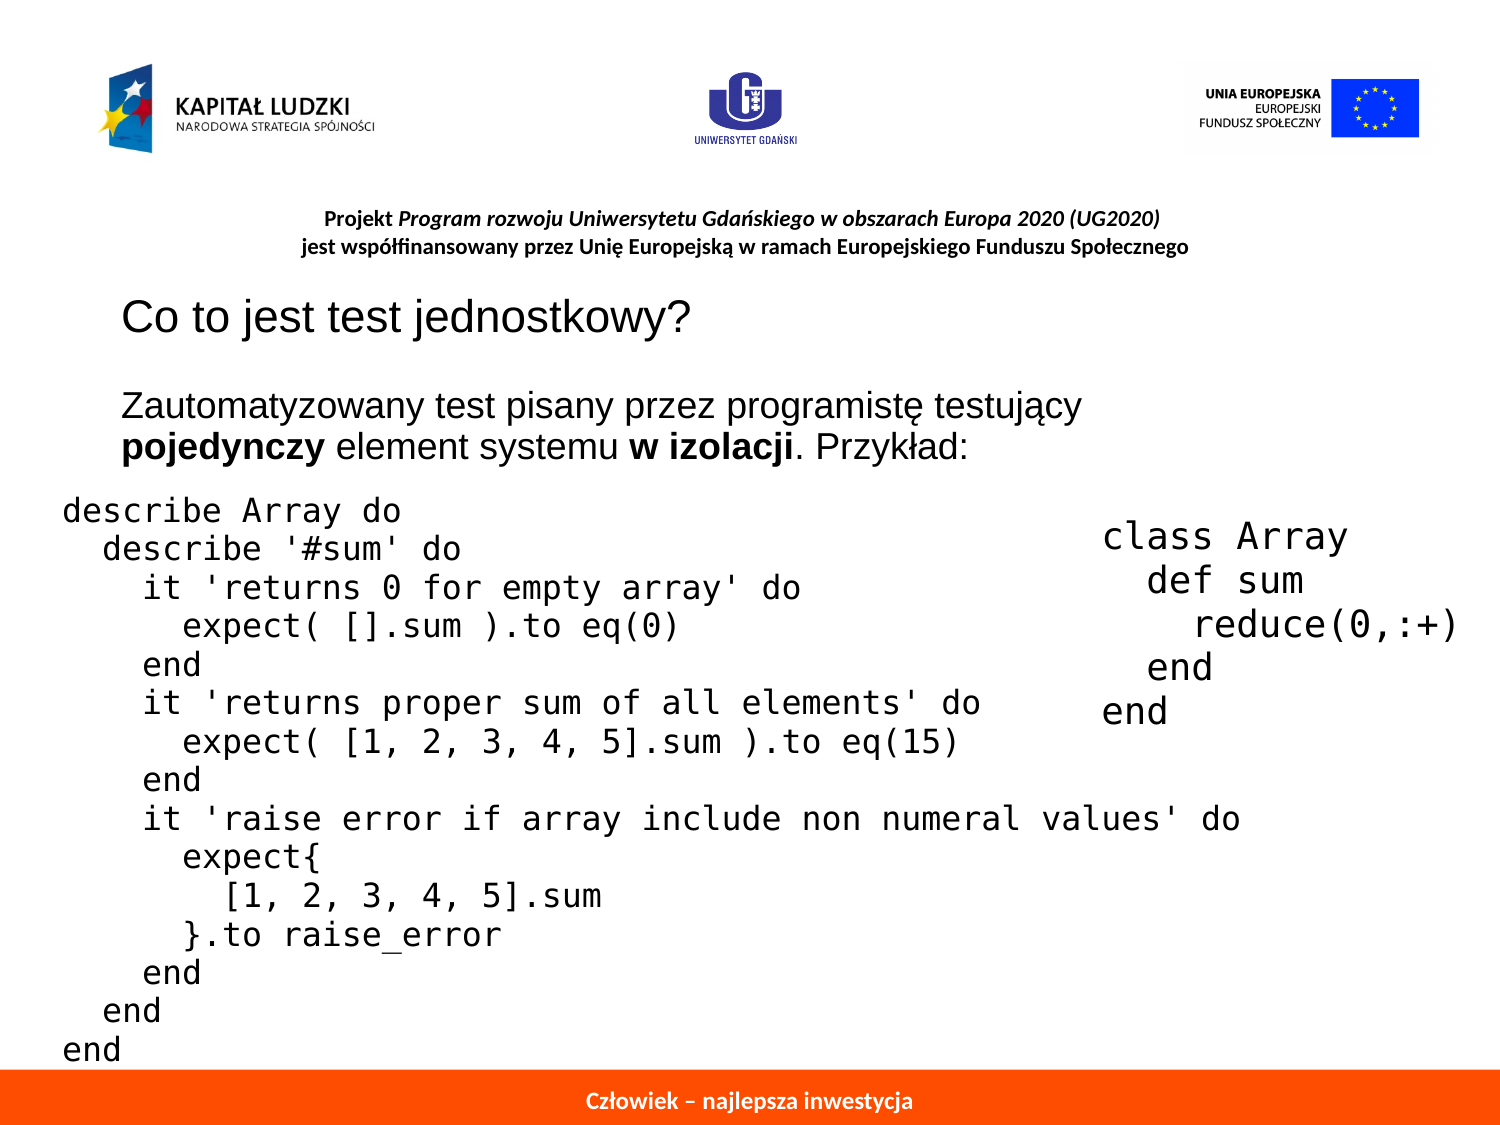

Projekt Program rozwoju Uniwersytetu Gdańskiego w obszarach Europa 2020 (UG2020)
jest współfinansowany przez Unię Europejską w ramach Europejskiego Funduszu Społecznego
Co to jest test jednostkowy?
Zautomatyzowany test pisany przez programistę testujący
pojedynczy element systemu w izolacji. Przykład:
describe Array do
 describe '#sum' do
 it 'returns 0 for empty array' do
 expect( [].sum ).to eq(0)
 end
 it 'returns proper sum of all elements' do
 expect( [1, 2, 3, 4, 5].sum ).to eq(15)
 end
 it 'raise error if array include non numeral values' do
 expect{
 [1, 2, 3, 4, 5].sum
 }.to raise_error
 end
 end
end
class Array
 def sum
 reduce(0,:+)
 end
end
Człowiek – najlepsza inwestycja